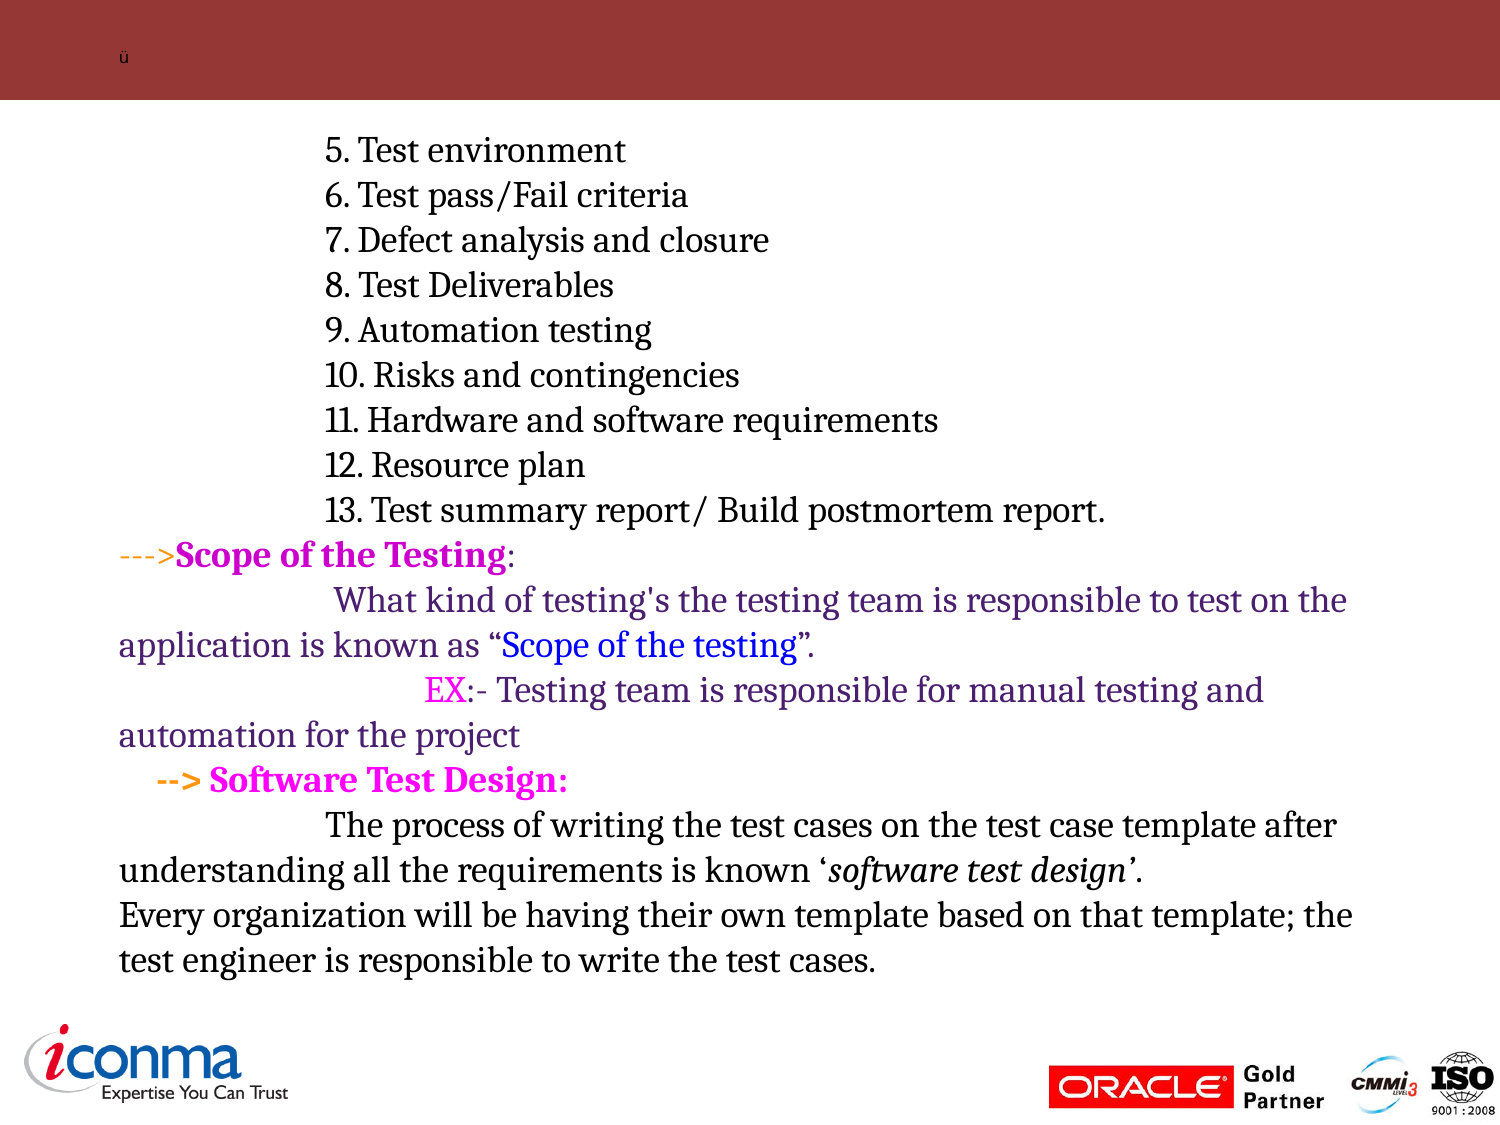

5. Test environment
 6. Test pass/Fail criteria
 7. Defect analysis and closure
 8. Test Deliverables
 9. Automation testing
 10. Risks and contingencies
 11. Hardware and software requirements
 12. Resource plan
 13. Test summary report/ Build postmortem report.
--->Scope of the Testing:
 What kind of testing's the testing team is responsible to test on the application is known as “Scope of the testing”.
 EX:- Testing team is responsible for manual testing and automation for the project
--> Software Test Design:
 The process of writing the test cases on the test case template after understanding all the requirements is known ‘software test design’.
Every organization will be having their own template based on that template; the test engineer is responsible to write the test cases.